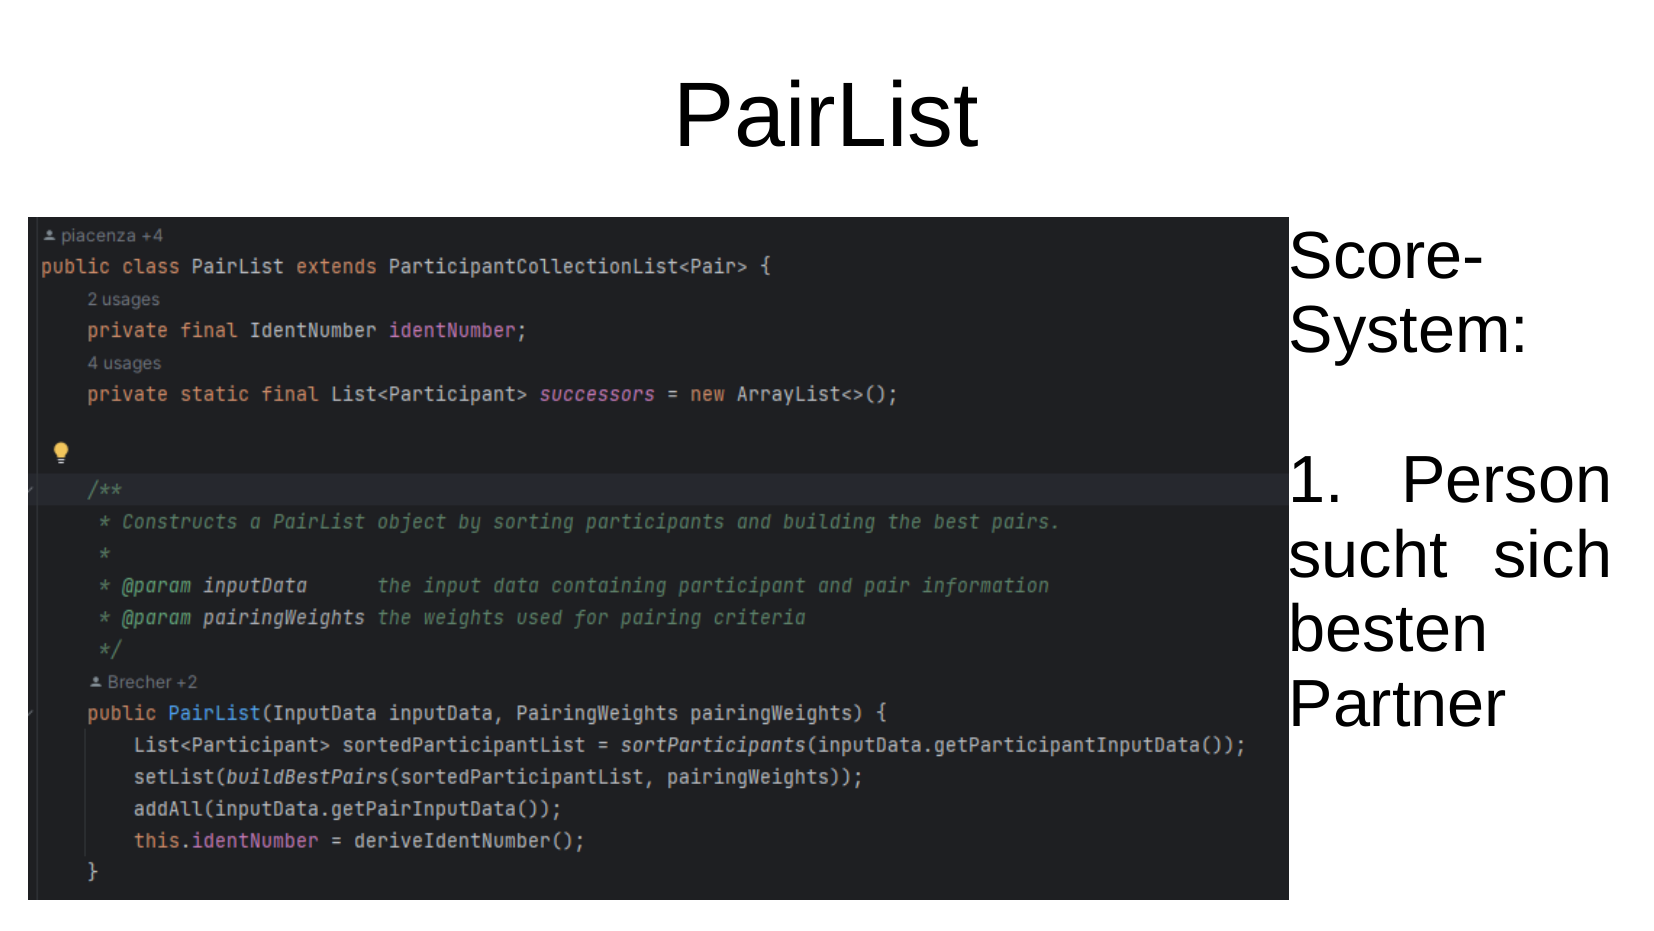

# PairList
Score-System:
1. Person sucht sich besten Partner